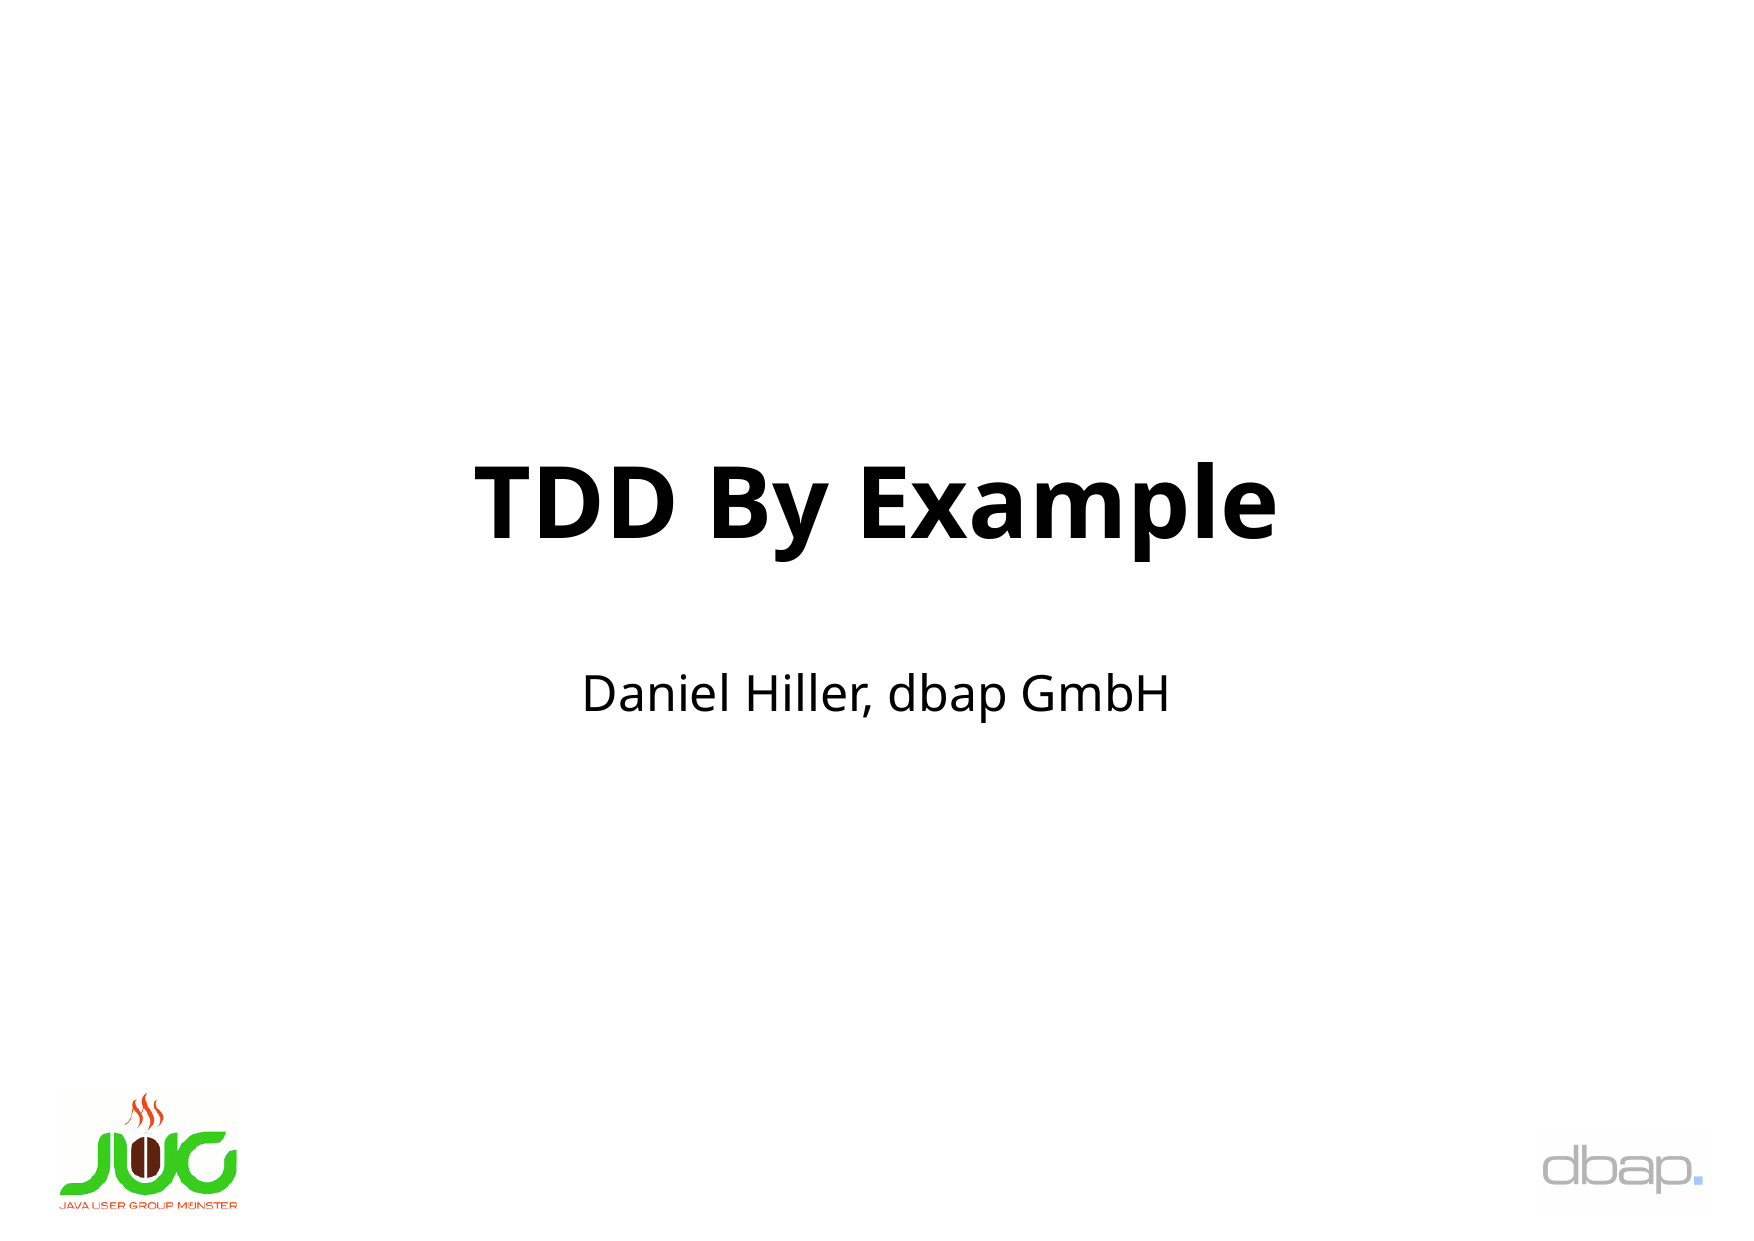

# TDD By Example
Daniel Hiller, dbap GmbH